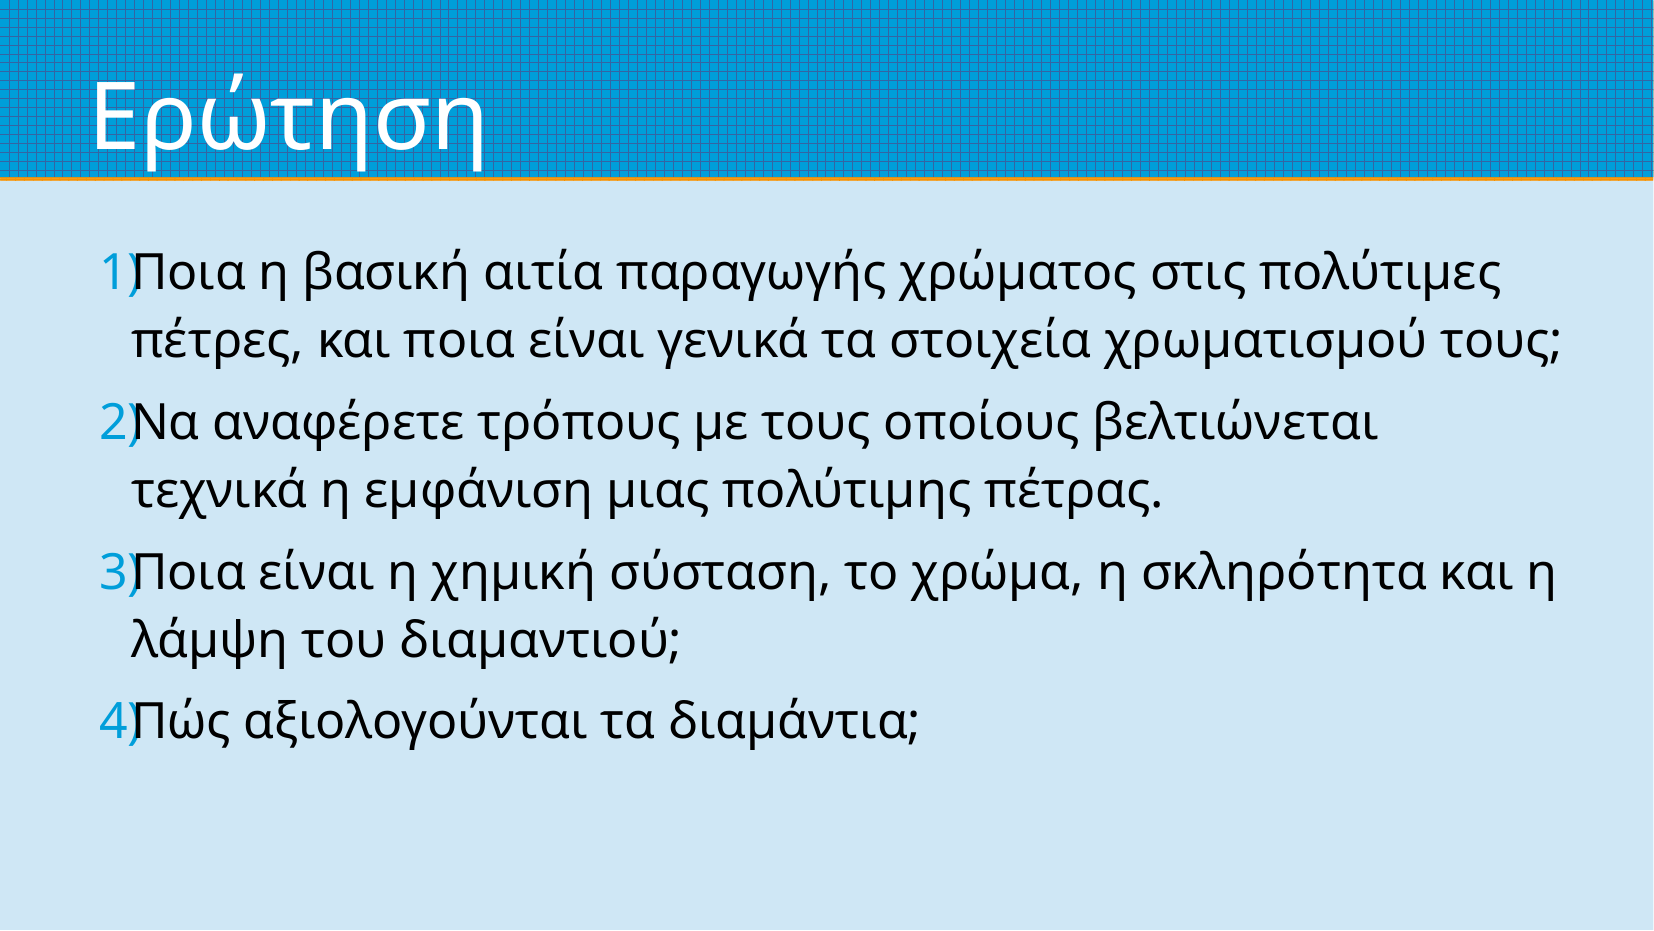

# Ερώτηση
Ποια η βασική αιτία παραγωγής χρώματος στις πολύτιμες πέτρες, και ποια είναι γενικά τα στοιχεία χρωματισμού τους;
Να αναφέρετε τρόπους με τους οποίους βελτιώνεται τεχνικά η εμφάνιση μιας πολύτιμης πέτρας.
Ποια είναι η χημική σύσταση, το χρώμα, η σκληρότητα και η λάμψη του διαμαντιού;
Πώς αξιολογούνται τα διαμάντια;